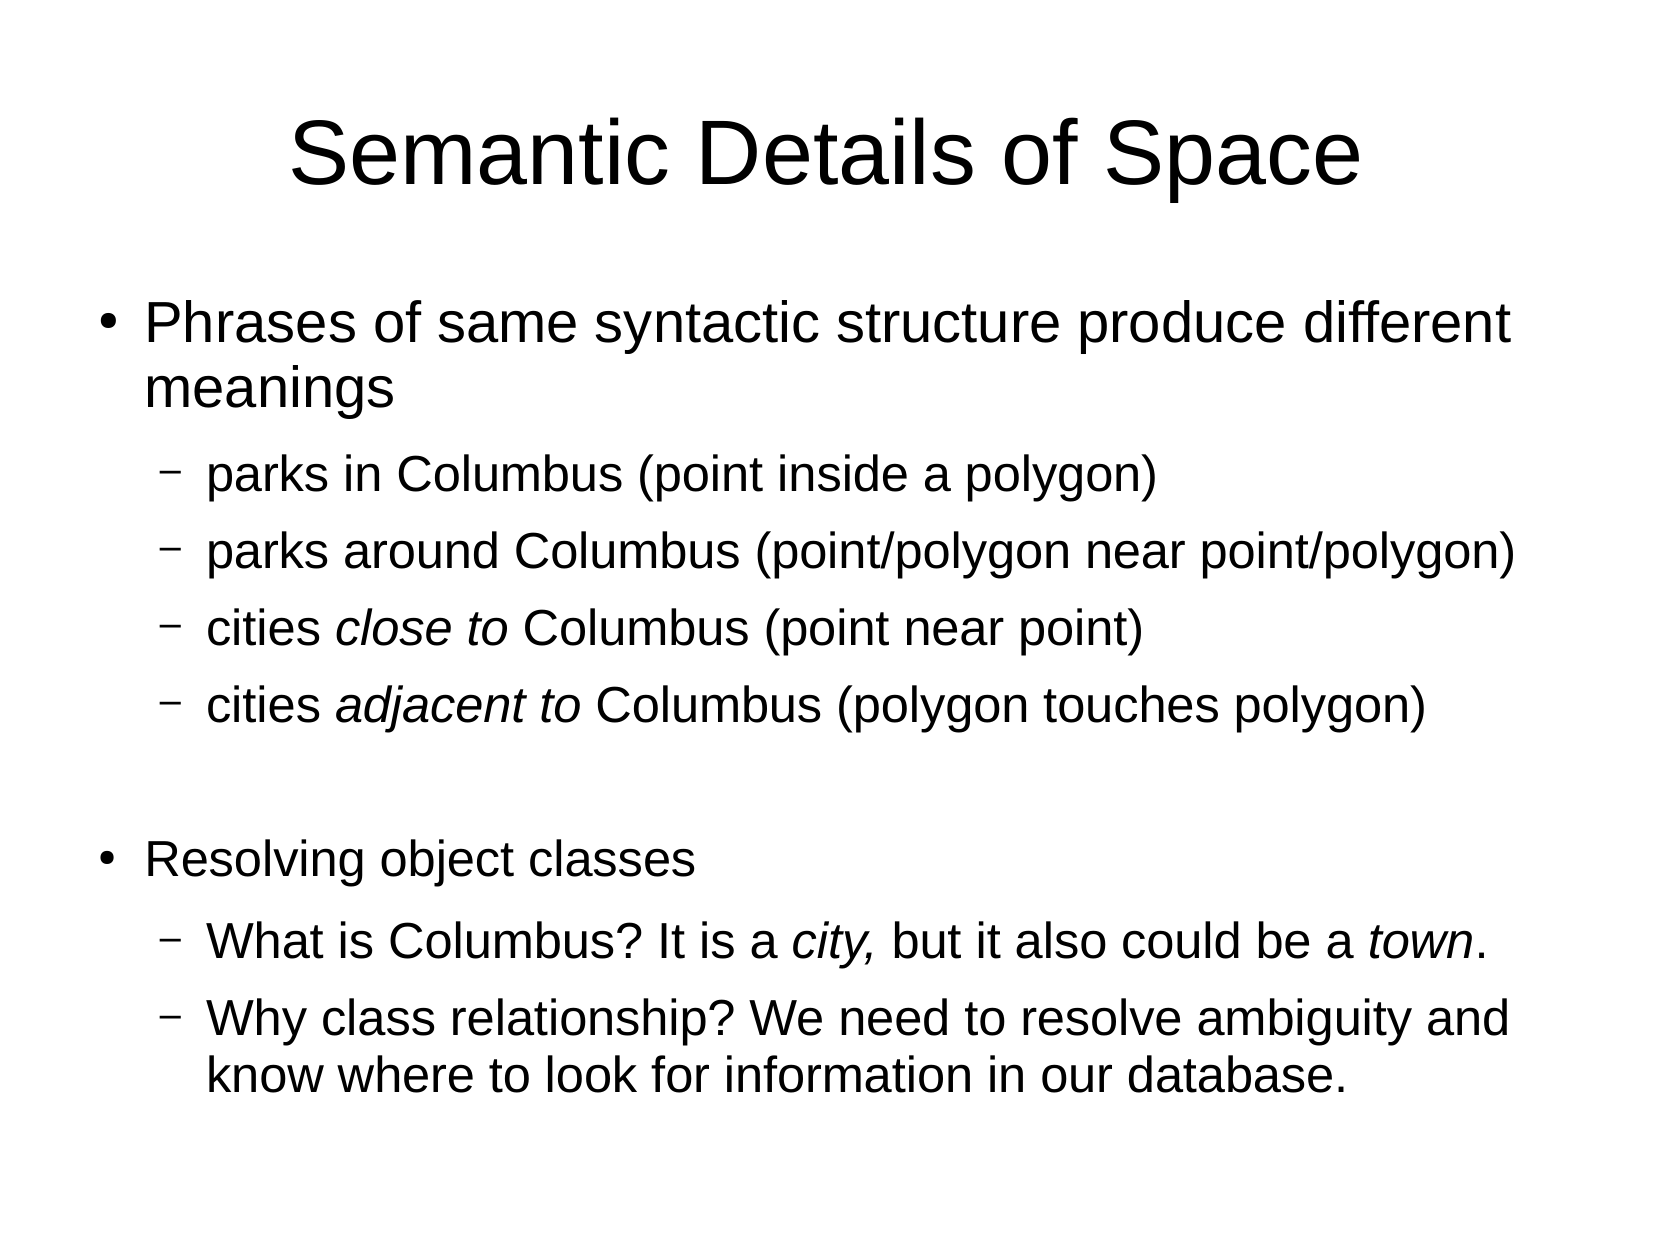

# Semantic Details of Space
Phrases of same syntactic structure produce different meanings
parks in Columbus (point inside a polygon)
parks around Columbus (point/polygon near point/polygon)
cities close to Columbus (point near point)
cities adjacent to Columbus (polygon touches polygon)
Resolving object classes
What is Columbus? It is a city, but it also could be a town.
Why class relationship? We need to resolve ambiguity and know where to look for information in our database.